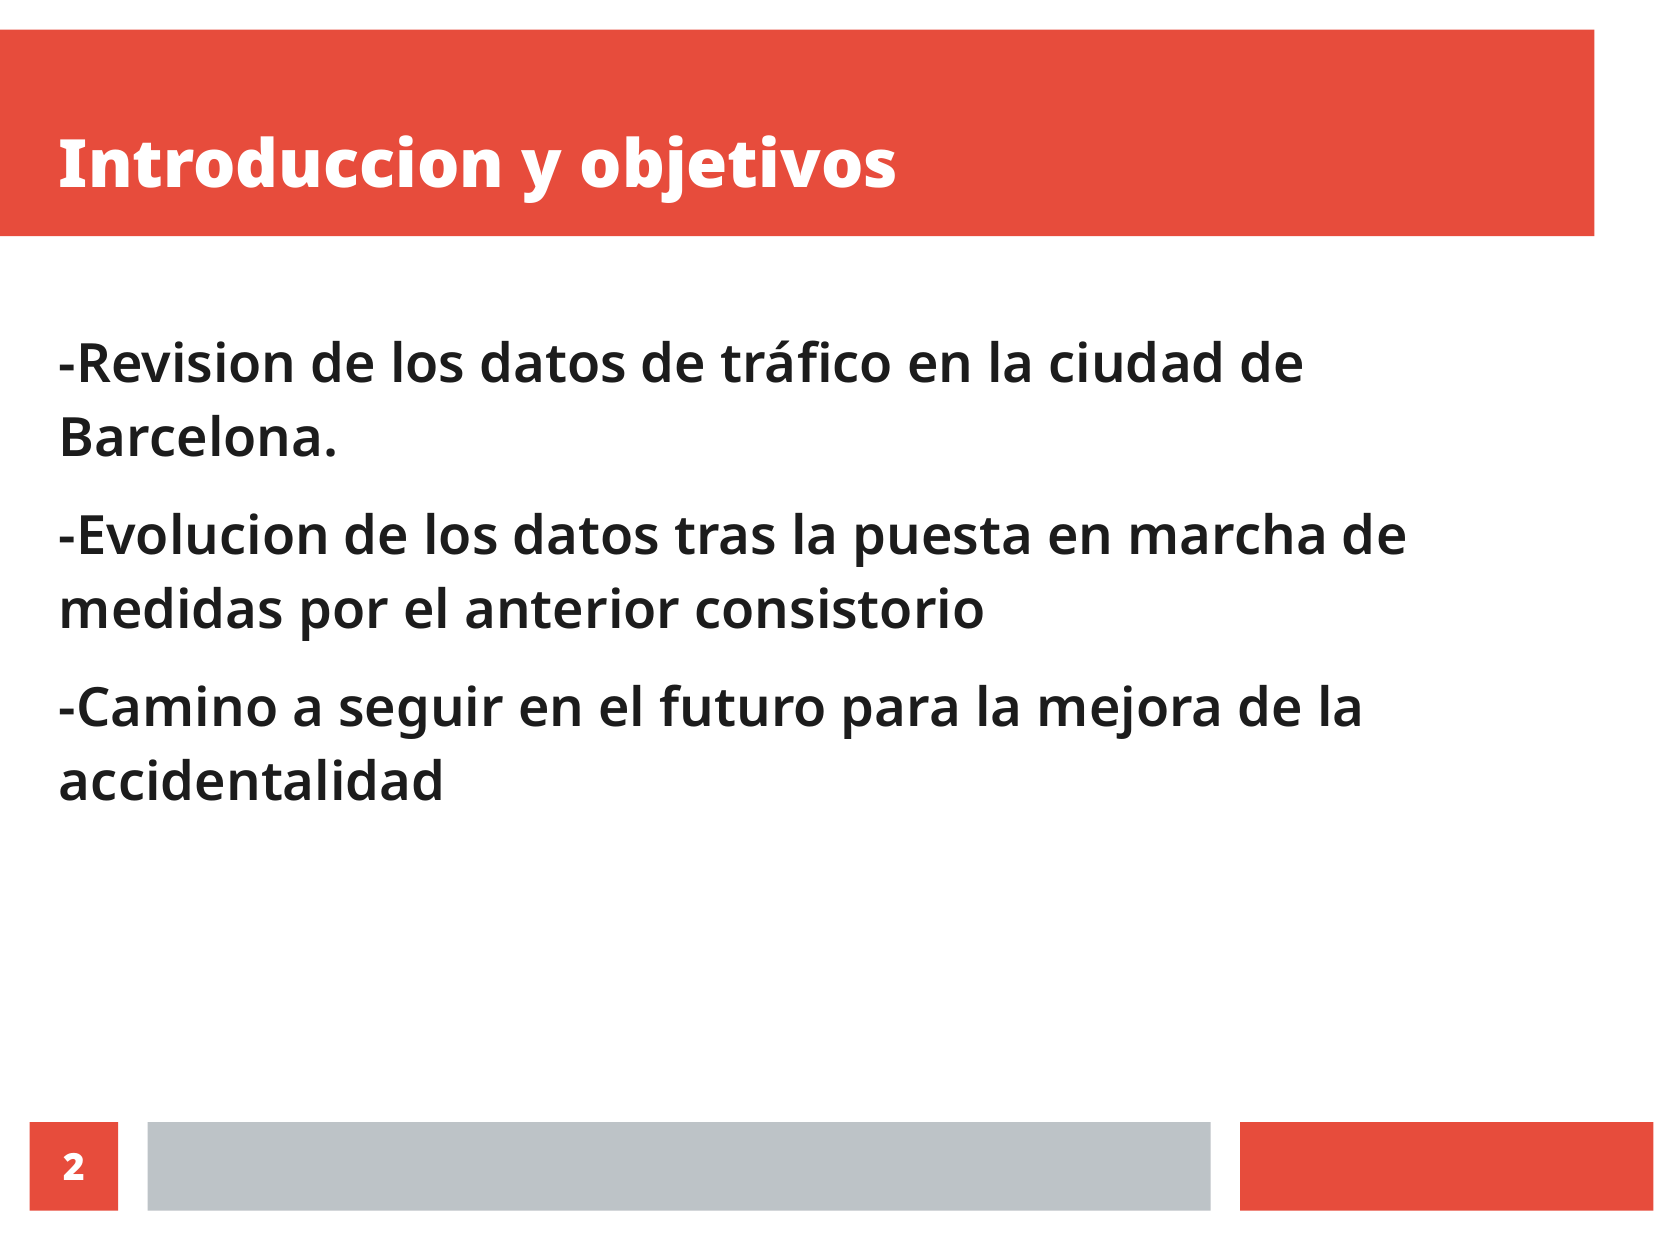

# Introduccion y objetivos
-Revision de los datos de tráfico en la ciudad de Barcelona.
-Evolucion de los datos tras la puesta en marcha de medidas por el anterior consistorio
-Camino a seguir en el futuro para la mejora de la accidentalidad
2